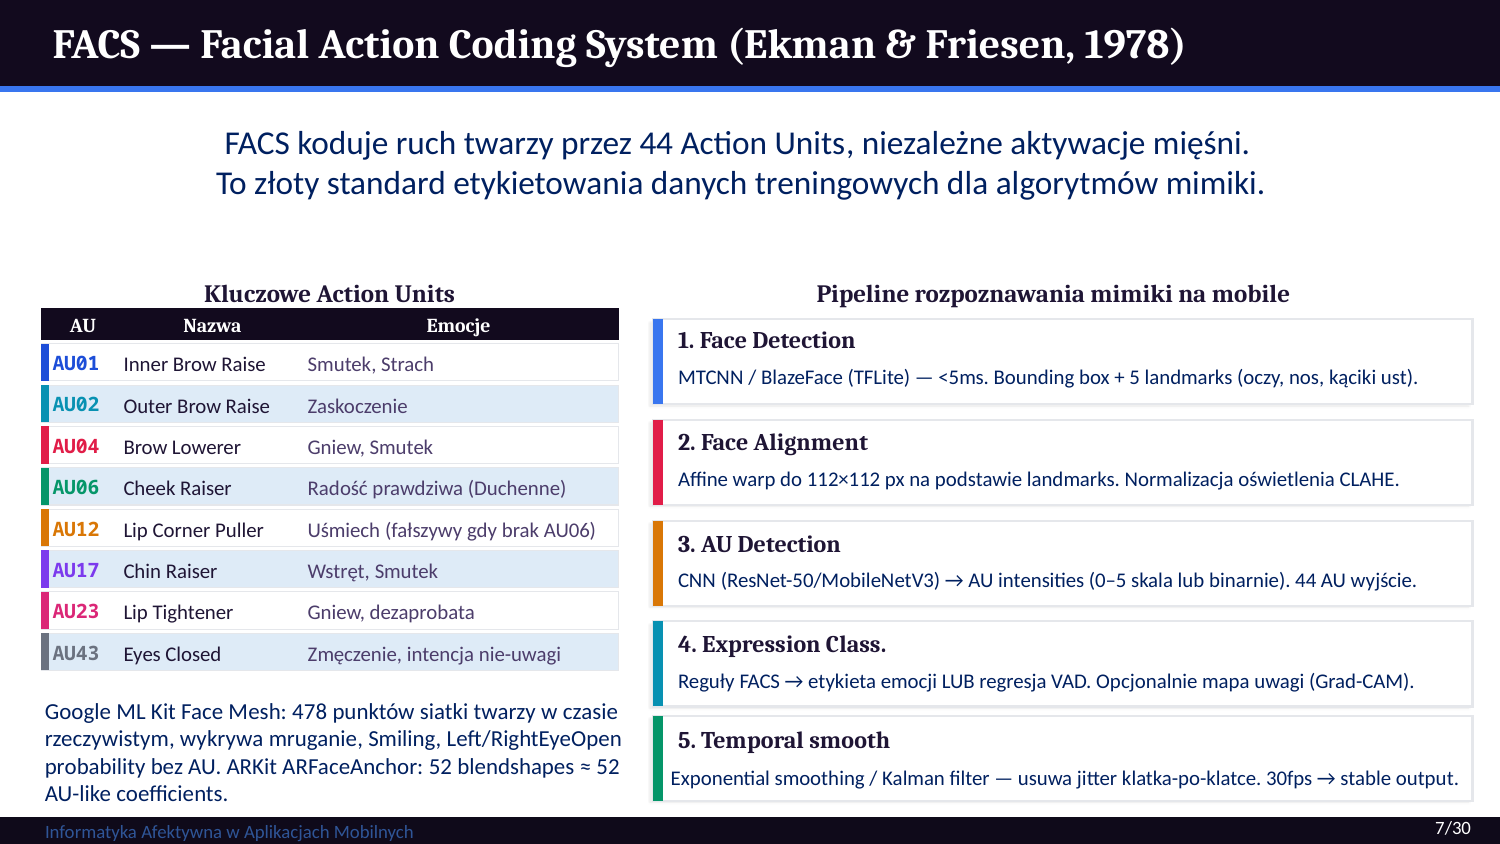

FACS — Facial Action Coding System (Ekman & Friesen, 1978)
FACS koduje ruch twarzy przez 44 Action Units, niezależne aktywacje mięśni.
To złoty standard etykietowania danych treningowych dla algorytmów mimiki.
Pipeline rozpoznawania mimiki na mobile
Kluczowe Action Units
AU
Nazwa
Emocje
AU01
Inner Brow Raise
Smutek, Strach
AU02
Outer Brow Raise
Zaskoczenie
AU04
Brow Lowerer
Gniew, Smutek
AU06
Cheek Raiser
Radość prawdziwa (Duchenne)
AU12
Lip Corner Puller
Uśmiech (fałszywy gdy brak AU06)
AU17
Chin Raiser
Wstręt, Smutek
AU23
Lip Tightener
Gniew, dezaprobata
AU43
Eyes Closed
Zmęczenie, intencja nie-uwagi
1. Face Detection
MTCNN / BlazeFace (TFLite) — <5ms. Bounding box + 5 landmarks (oczy, nos, kąciki ust).
2. Face Alignment
Affine warp do 112×112 px na podstawie landmarks. Normalizacja oświetlenia CLAHE.
3. AU Detection
CNN (ResNet-50/MobileNetV3) → AU intensities (0–5 skala lub binarnie). 44 AU wyjście.
4. Expression Class.
Reguły FACS → etykieta emocji LUB regresja VAD. Opcjonalnie mapa uwagi (Grad-CAM).
Google ML Kit Face Mesh: 478 punktów siatki twarzy w czasie rzeczywistym, wykrywa mruganie, Smiling, Left/RightEyeOpen probability bez AU. ARKit ARFaceAnchor: 52 blendshapes ≈ 52 AU-like coefficients.
5. Temporal smooth
Exponential smoothing / Kalman filter — usuwa jitter klatka-po-klatce. 30fps → stable output.
Informatyka Afektywna w Aplikacjach Mobilnych